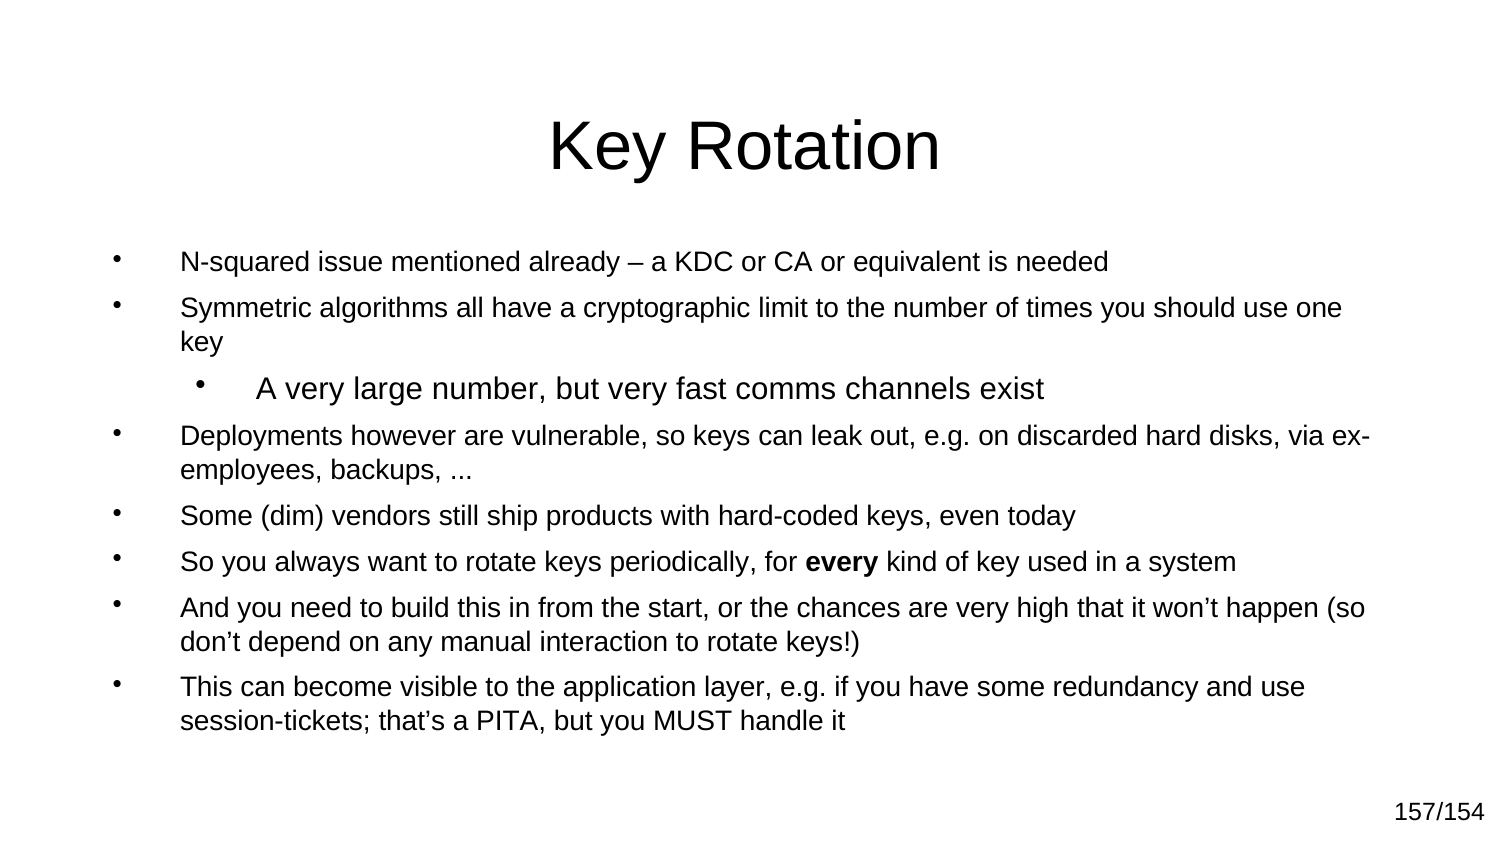

# Key Rotation
N-squared issue mentioned already – a KDC or CA or equivalent is needed
Symmetric algorithms all have a cryptographic limit to the number of times you should use one key
A very large number, but very fast comms channels exist
Deployments however are vulnerable, so keys can leak out, e.g. on discarded hard disks, via ex-employees, backups, ...
Some (dim) vendors still ship products with hard-coded keys, even today
So you always want to rotate keys periodically, for every kind of key used in a system
And you need to build this in from the start, or the chances are very high that it won’t happen (so don’t depend on any manual interaction to rotate keys!)
This can become visible to the application layer, e.g. if you have some redundancy and use session-tickets; that’s a PITA, but you MUST handle it